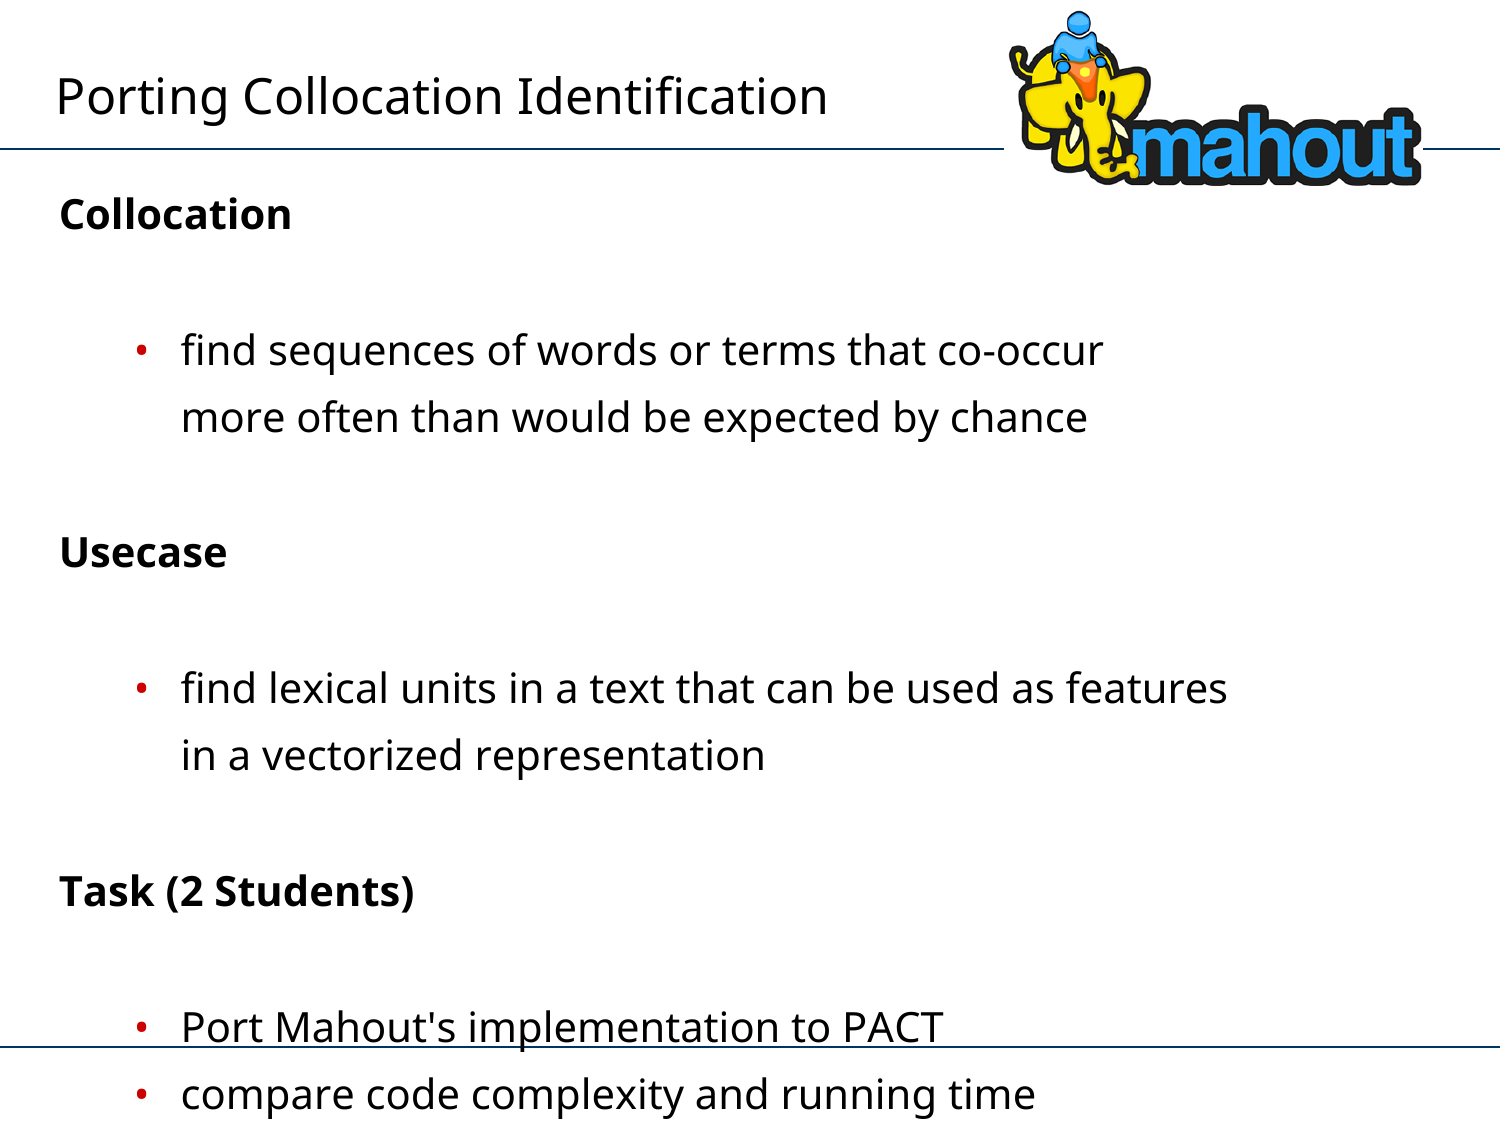

# Porting Collocation Identification
Collocation
find sequences of words or terms that co-occur
more often than would be expected by chance
Usecase
find lexical units in a text that can be used as features
in a vectorized representation
Task (2 Students)
Port Mahout's implementation to PACT
compare code complexity and running time